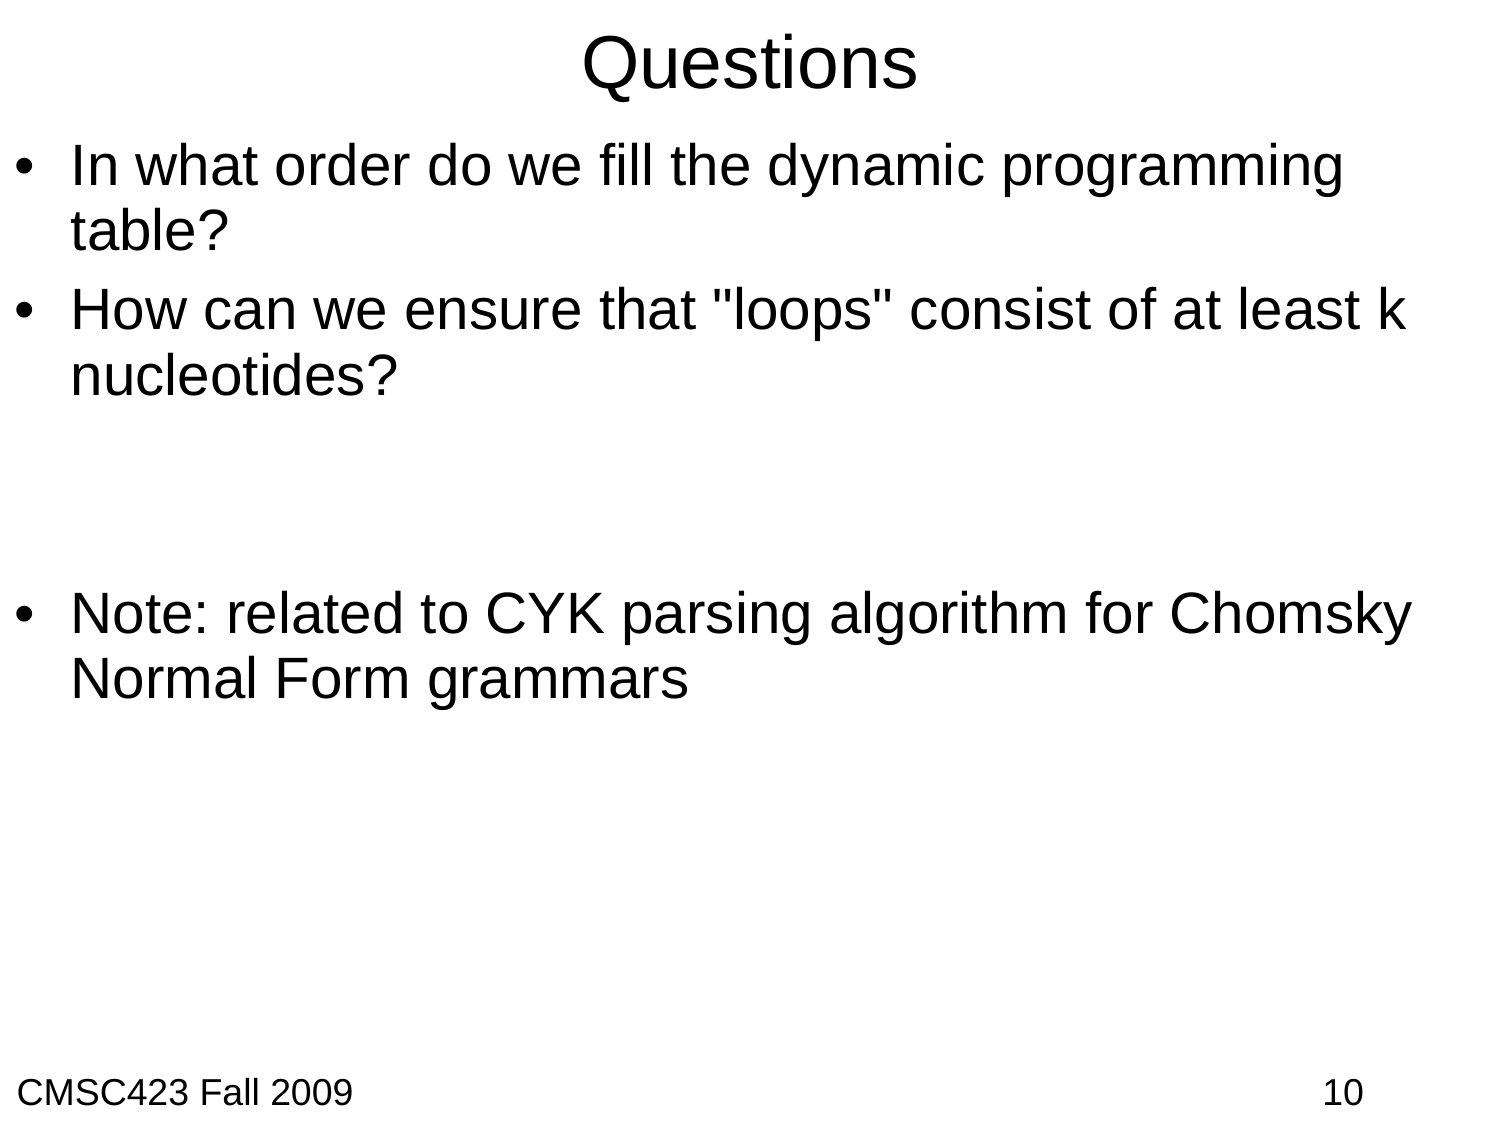

# Questions
In what order do we fill the dynamic programming table?
How can we ensure that "loops" consist of at least k nucleotides?
Note: related to CYK parsing algorithm for Chomsky Normal Form grammars
CMSC423 Fall 2009
10